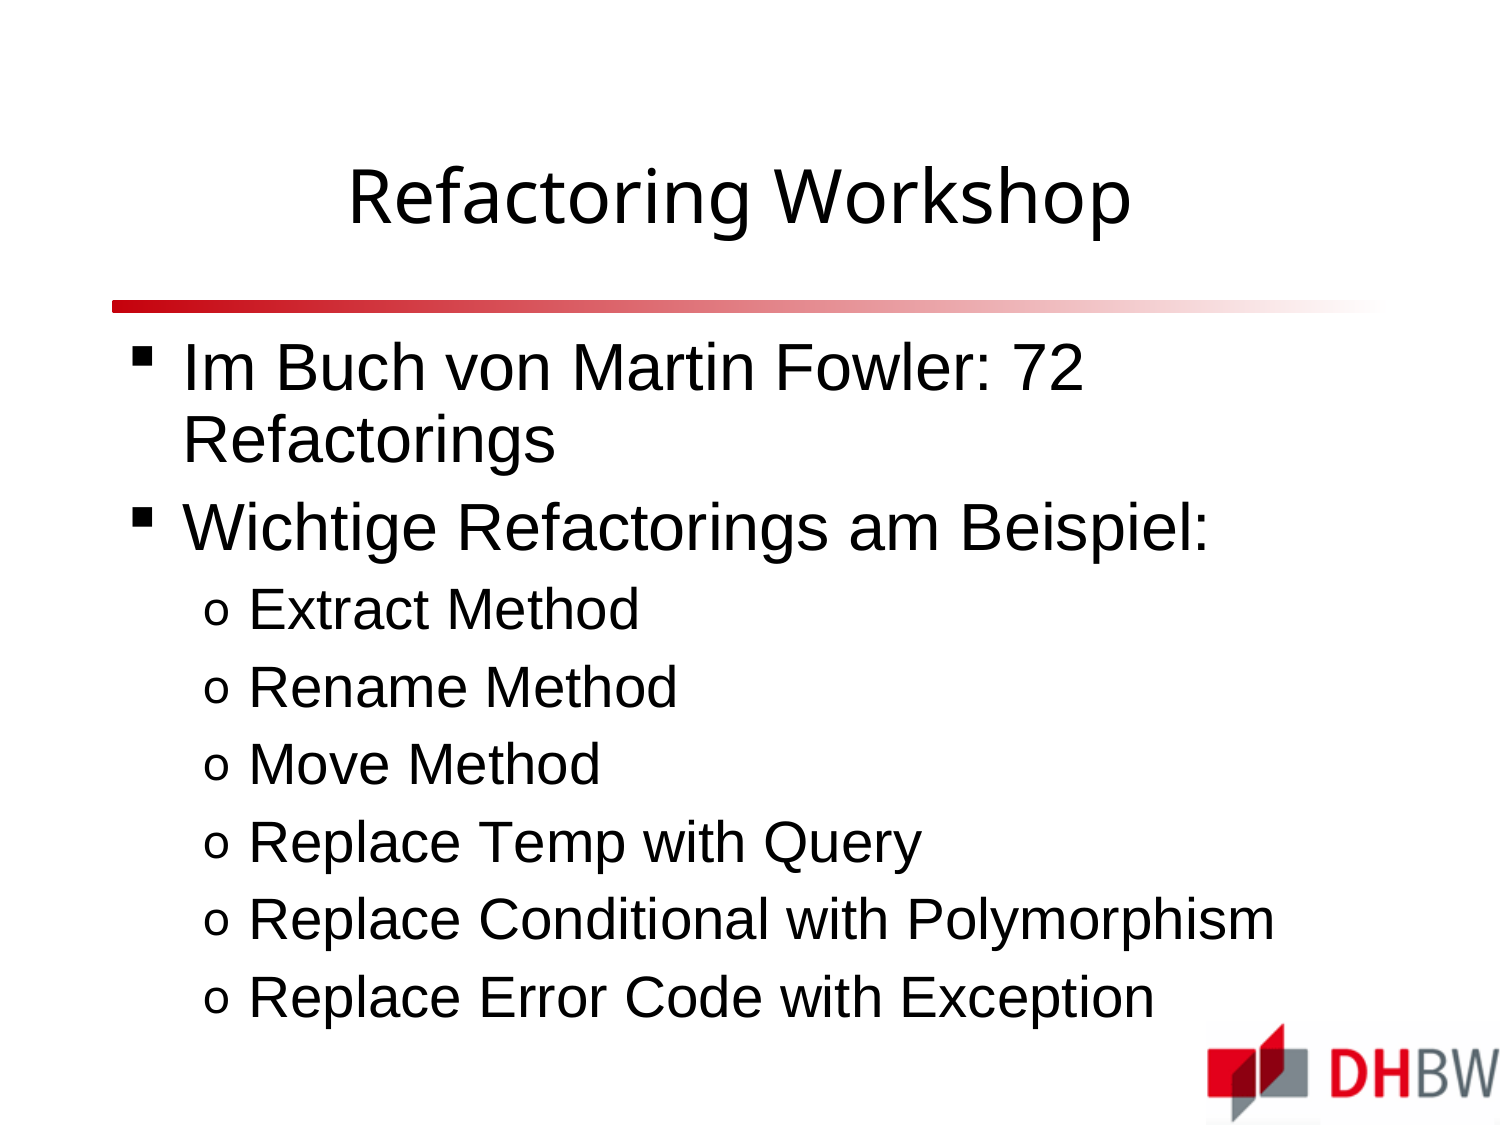

# Refactoring Workshop
Im Buch von Martin Fowler: 72 Refactorings
Wichtige Refactorings am Beispiel:
Extract Method
Rename Method
Move Method
Replace Temp with Query
Replace Conditional with Polymorphism
Replace Error Code with Exception